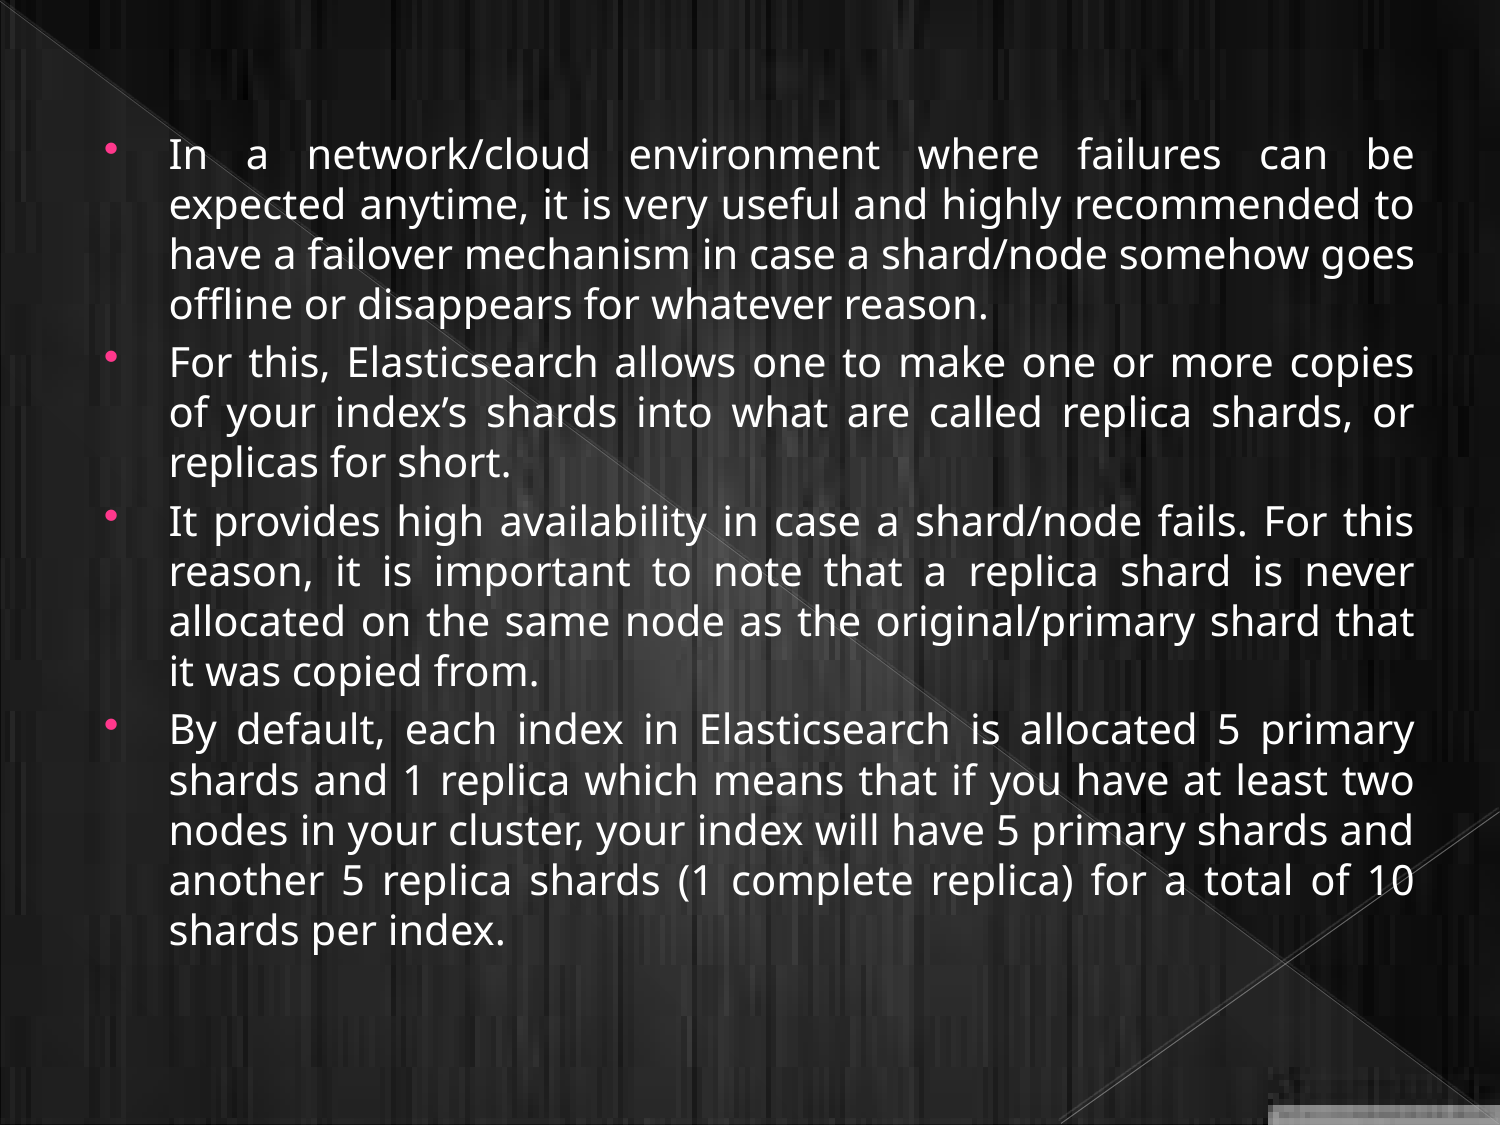

# In a network/cloud environment where failures can be expected anytime, it is very useful and highly recommended to have a failover mechanism in case a shard/node somehow goes offline or disappears for whatever reason.
For this, Elasticsearch allows one to make one or more copies of your index’s shards into what are called replica shards, or replicas for short.
It provides high availability in case a shard/node fails. For this reason, it is important to note that a replica shard is never allocated on the same node as the original/primary shard that it was copied from.
By default, each index in Elasticsearch is allocated 5 primary shards and 1 replica which means that if you have at least two nodes in your cluster, your index will have 5 primary shards and another 5 replica shards (1 complete replica) for a total of 10 shards per index.